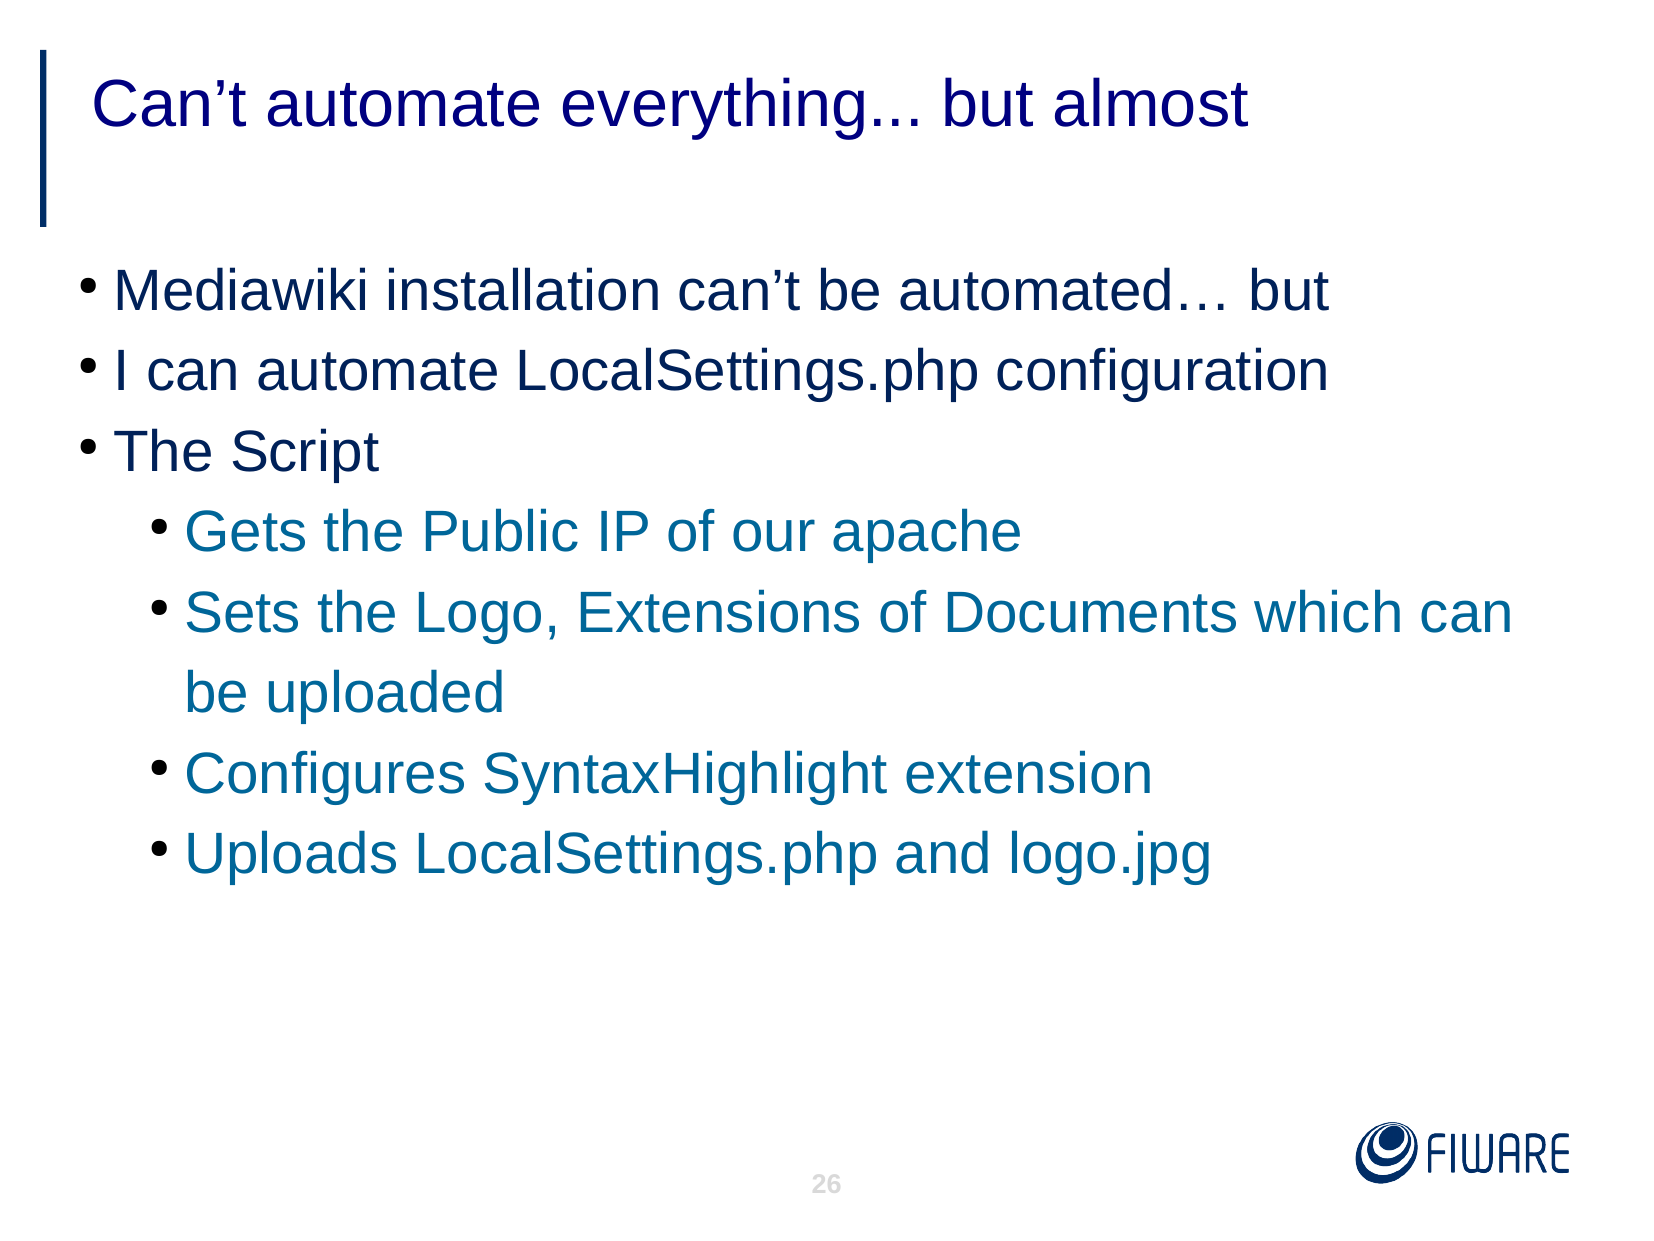

# Can’t automate everything... but almost
Mediawiki installation can’t be automated… but
I can automate LocalSettings.php configuration
The Script
Gets the Public IP of our apache
Sets the Logo, Extensions of Documents which can be uploaded
Configures SyntaxHighlight extension
Uploads LocalSettings.php and logo.jpg